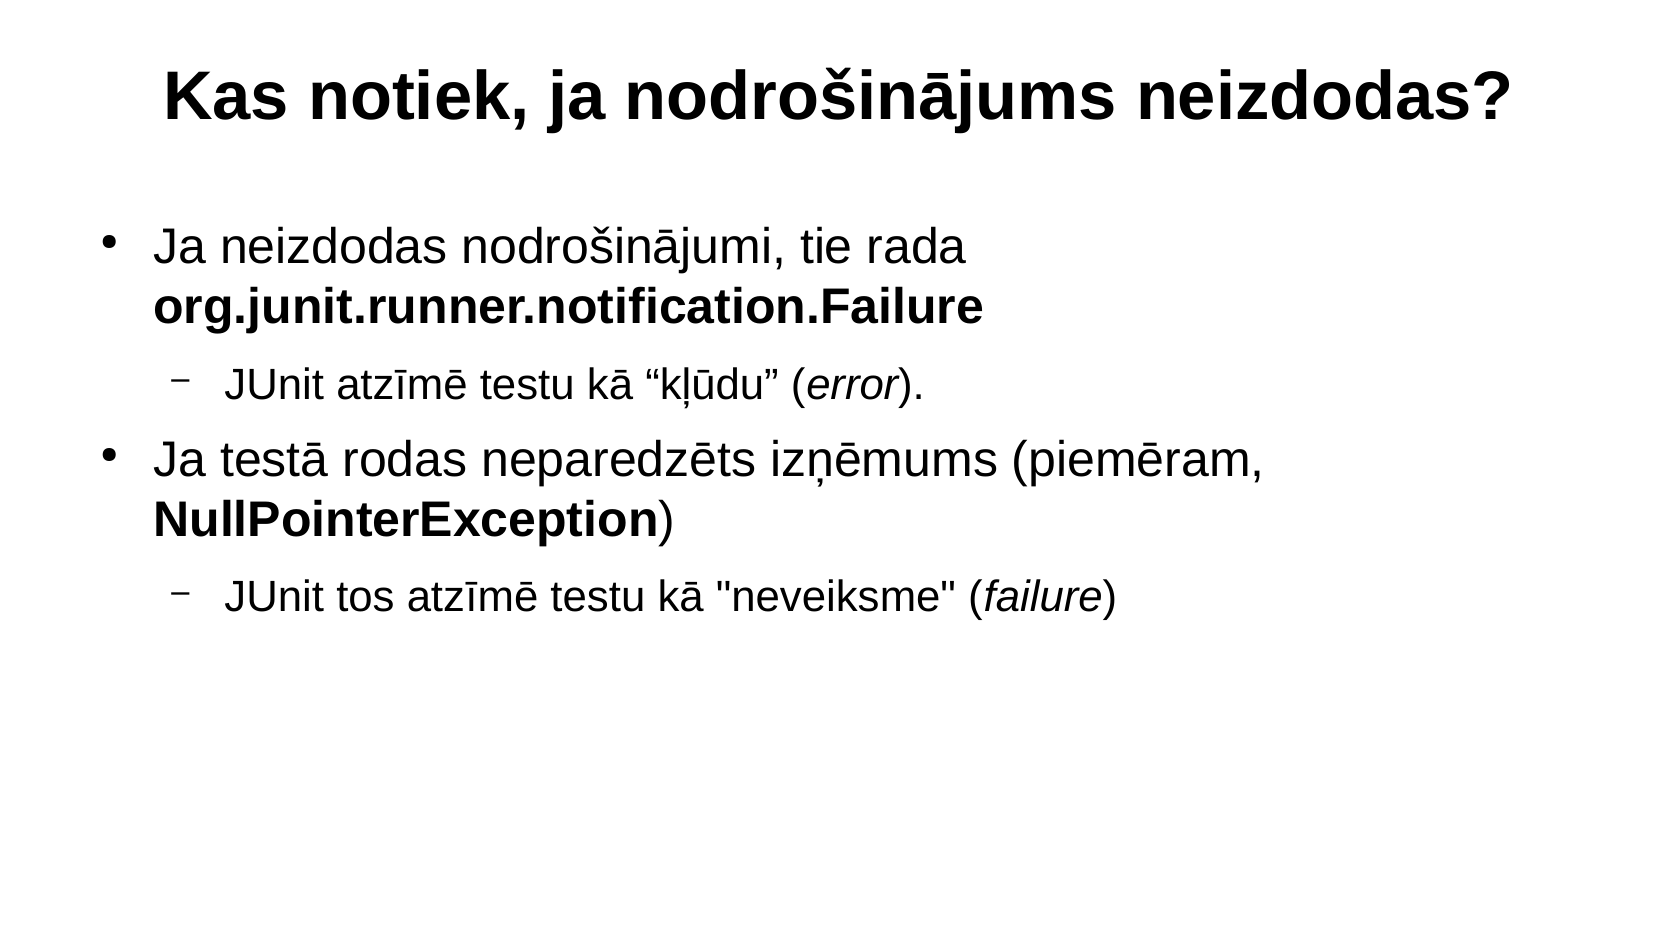

# Kas notiek, ja nodrošinājums neizdodas?
Ja neizdodas nodrošinājumi, tie rada org.junit.runner.notification.Failure
JUnit atzīmē testu kā “kļūdu” (error).
Ja testā rodas neparedzēts izņēmums (piemēram, NullPointerException)
JUnit tos atzīmē testu kā "neveiksme" (failure)